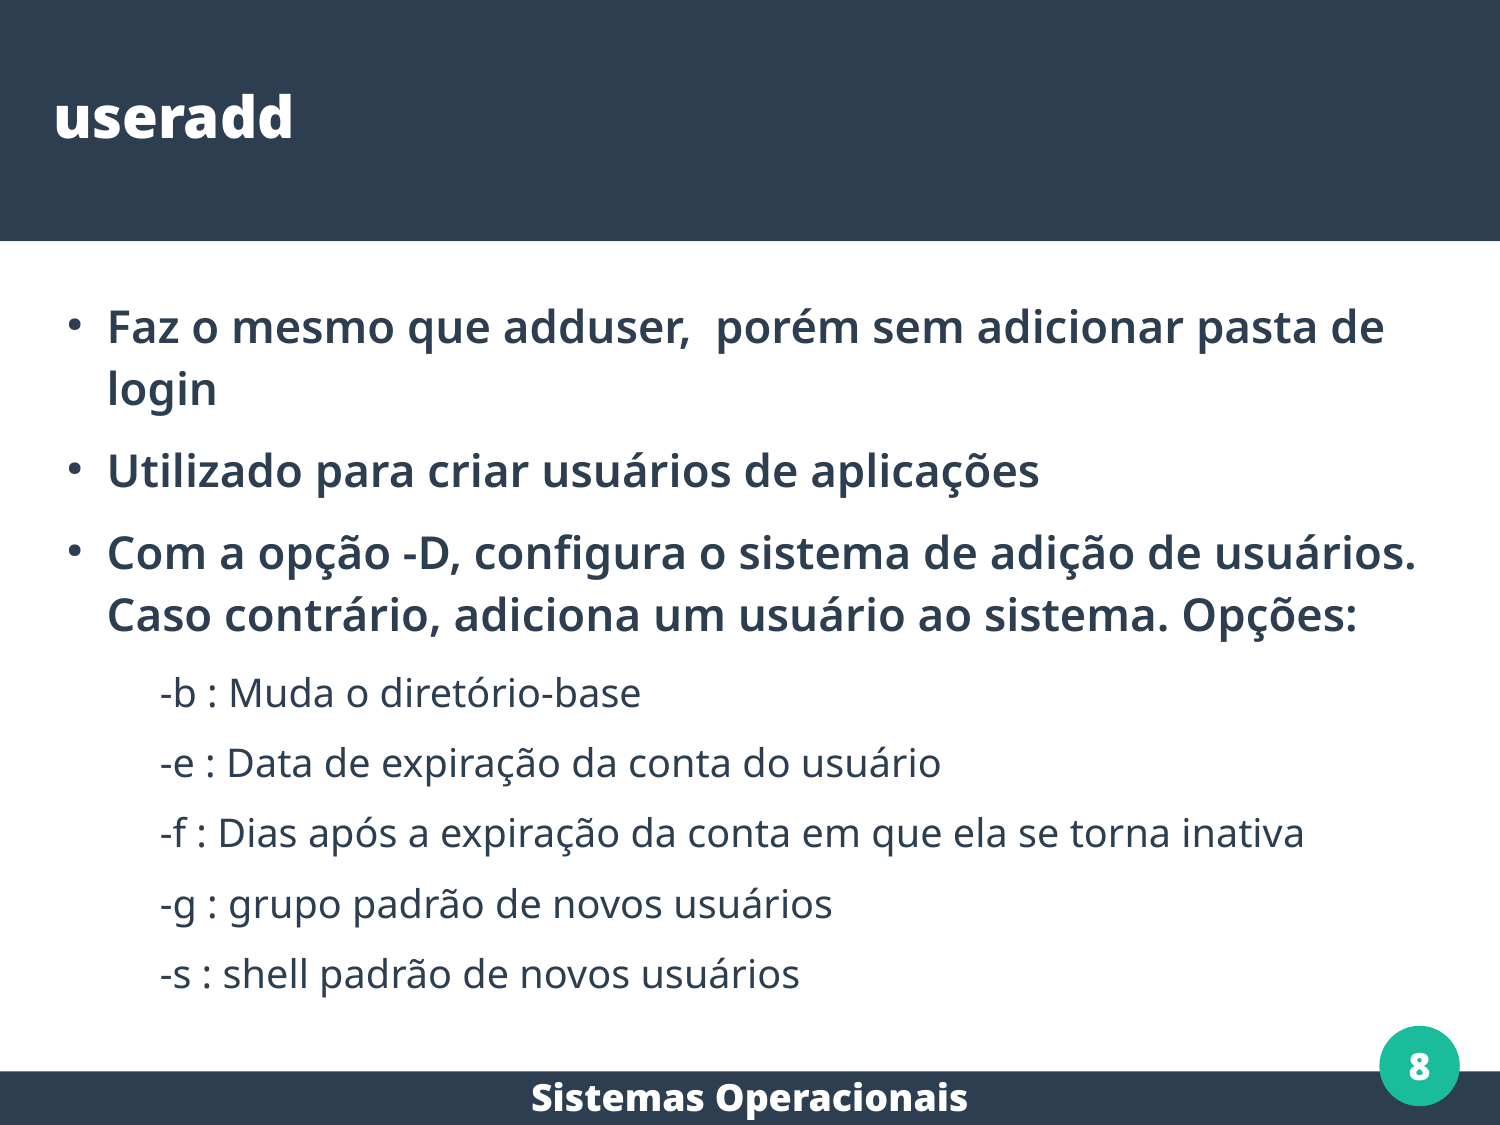

# useradd
Faz o mesmo que adduser, porém sem adicionar pasta de login
Utilizado para criar usuários de aplicações
Com a opção -D, configura o sistema de adição de usuários. Caso contrário, adiciona um usuário ao sistema. Opções:
-b : Muda o diretório-base
-e : Data de expiração da conta do usuário
-f : Dias após a expiração da conta em que ela se torna inativa
-g : grupo padrão de novos usuários
-s : shell padrão de novos usuários
8
Sistemas Operacionais